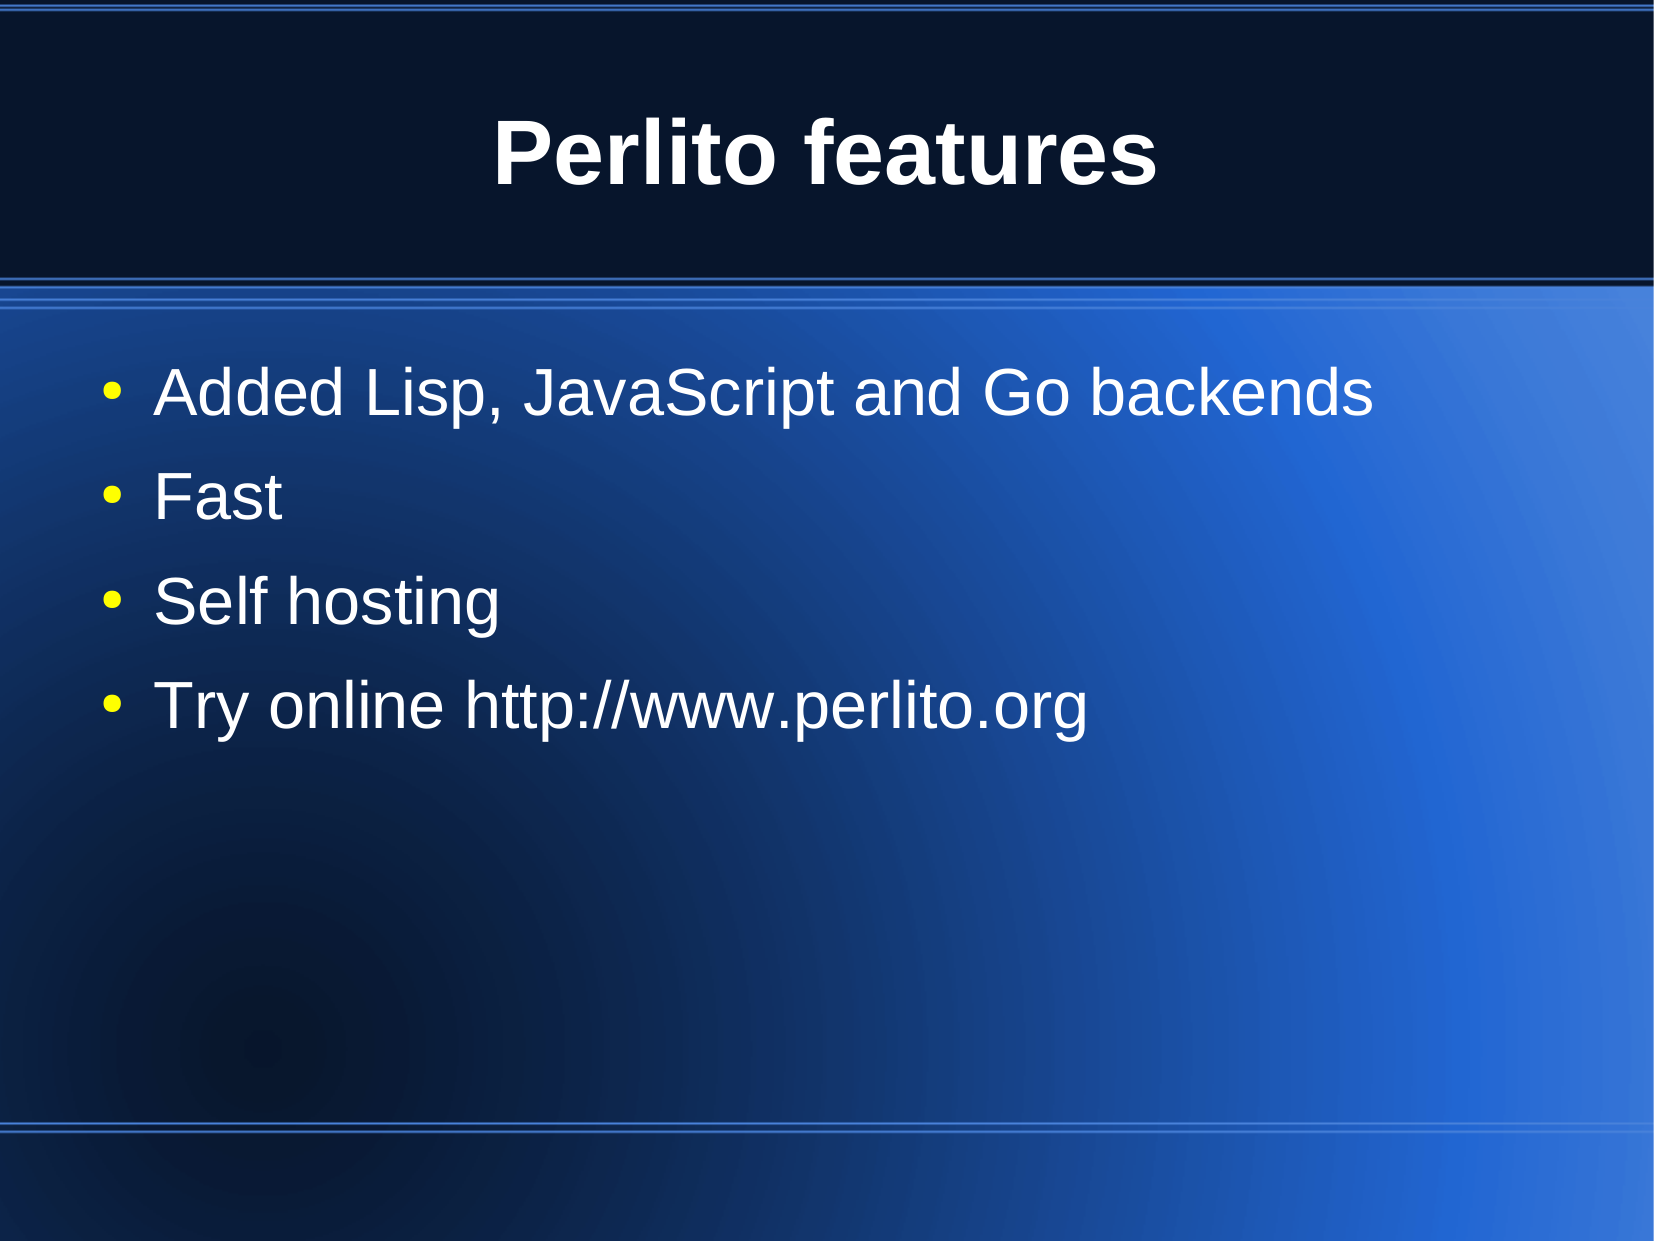

# Perlito features
Added Lisp, JavaScript and Go backends
Fast
Self hosting
Try online http://www.perlito.org